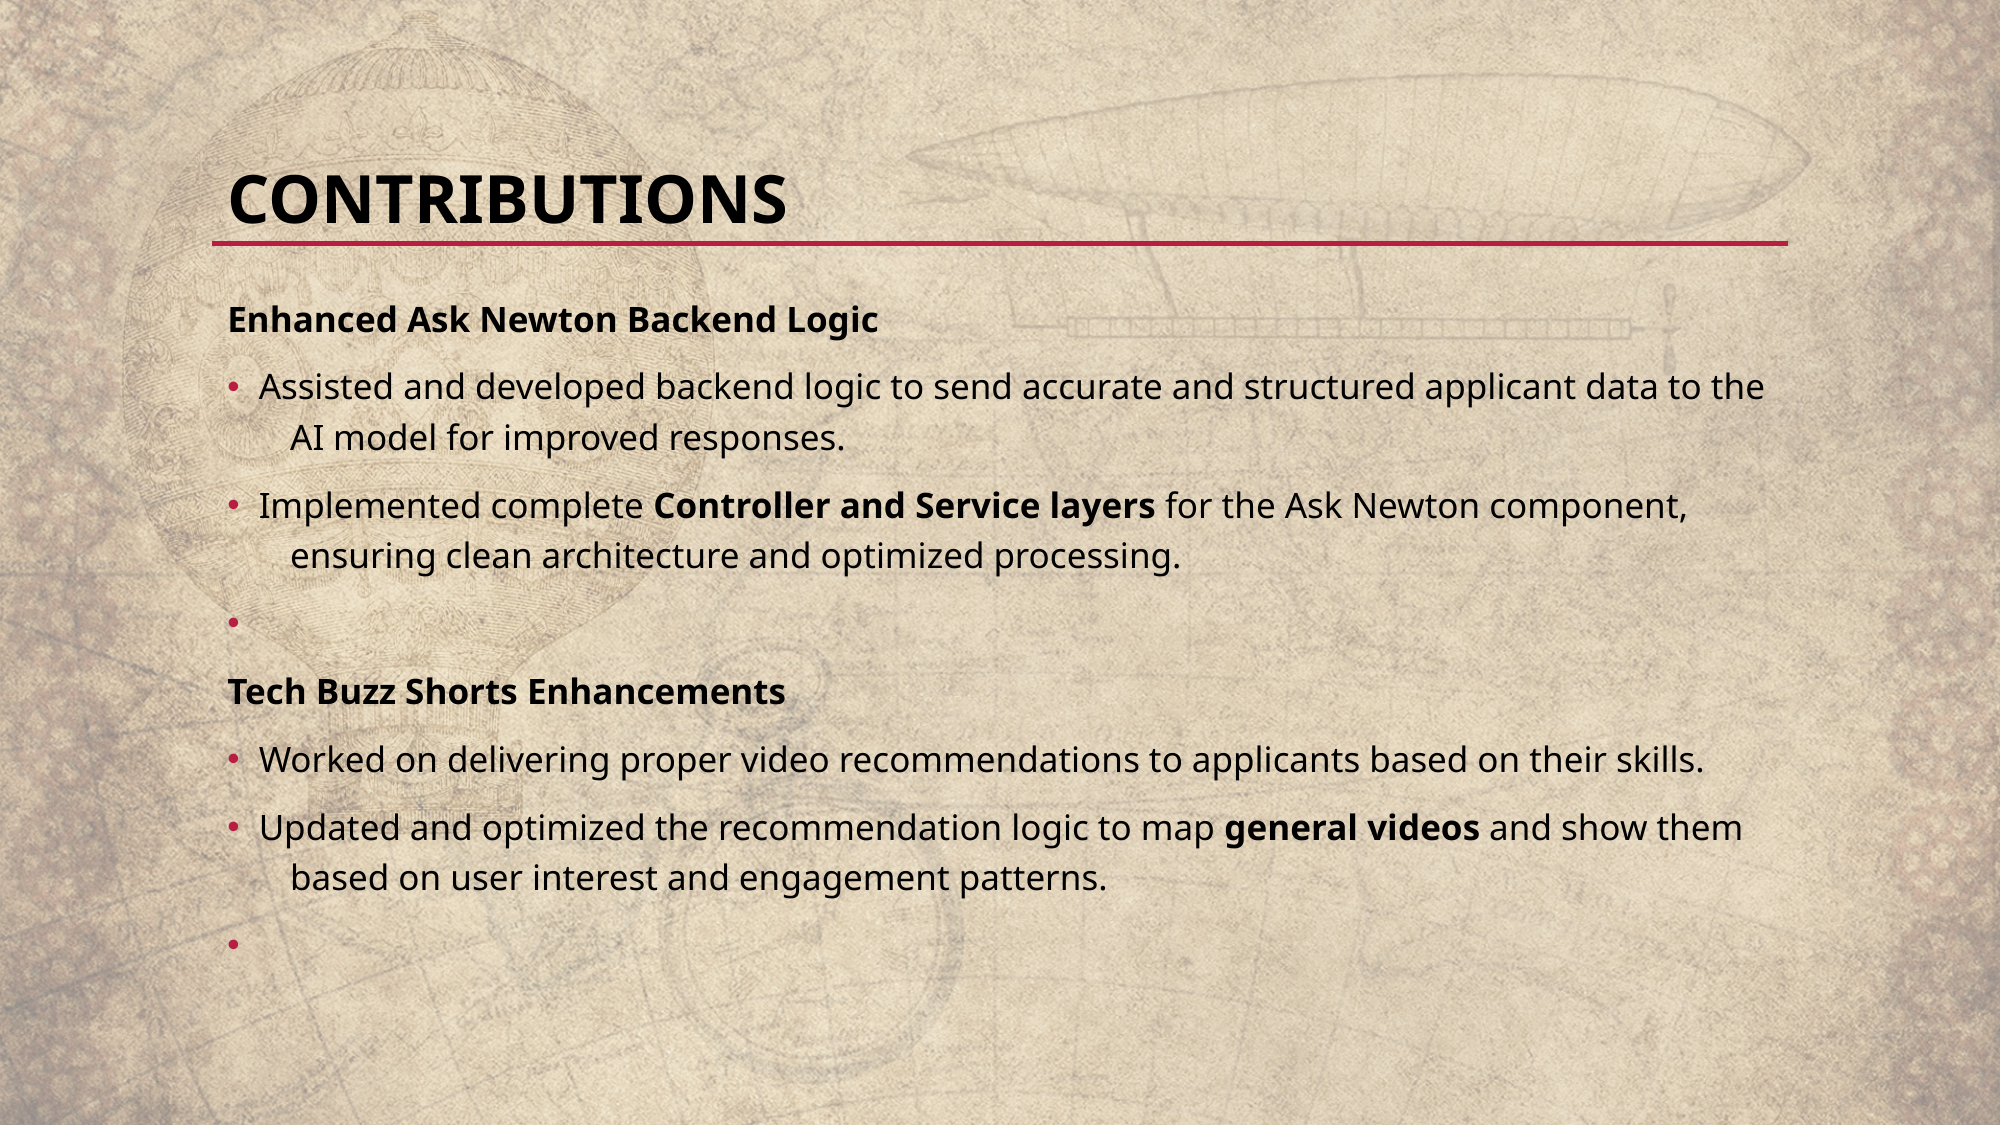

CONTRIBUTIONS
# Enhanced Ask Newton Backend Logic
Assisted and developed backend logic to send accurate and structured applicant data to the AI model for improved responses.
Implemented complete Controller and Service layers for the Ask Newton component, ensuring clean architecture and optimized processing.
Tech Buzz Shorts Enhancements
Worked on delivering proper video recommendations to applicants based on their skills.
Updated and optimized the recommendation logic to map general videos and show them based on user interest and engagement patterns.